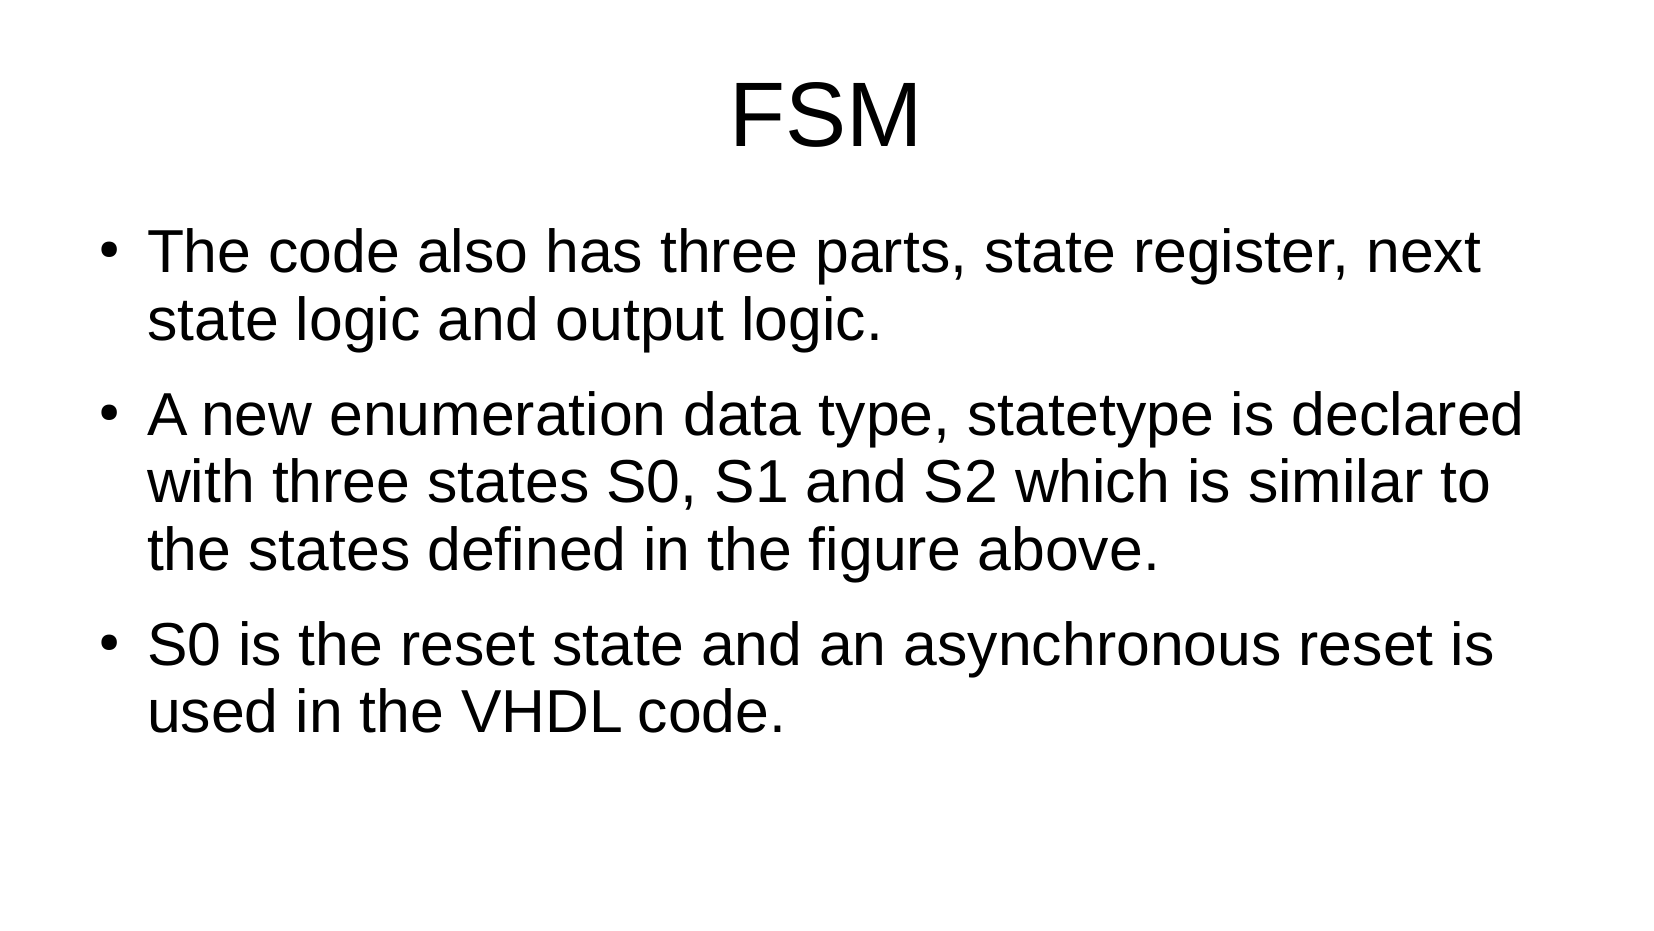

# FSM
The code also has three parts, state register, next state logic and output logic.
A new enumeration data type, statetype is declared with three states S0, S1 and S2 which is similar to the states defined in the figure above.
S0 is the reset state and an asynchronous reset is used in the VHDL code.